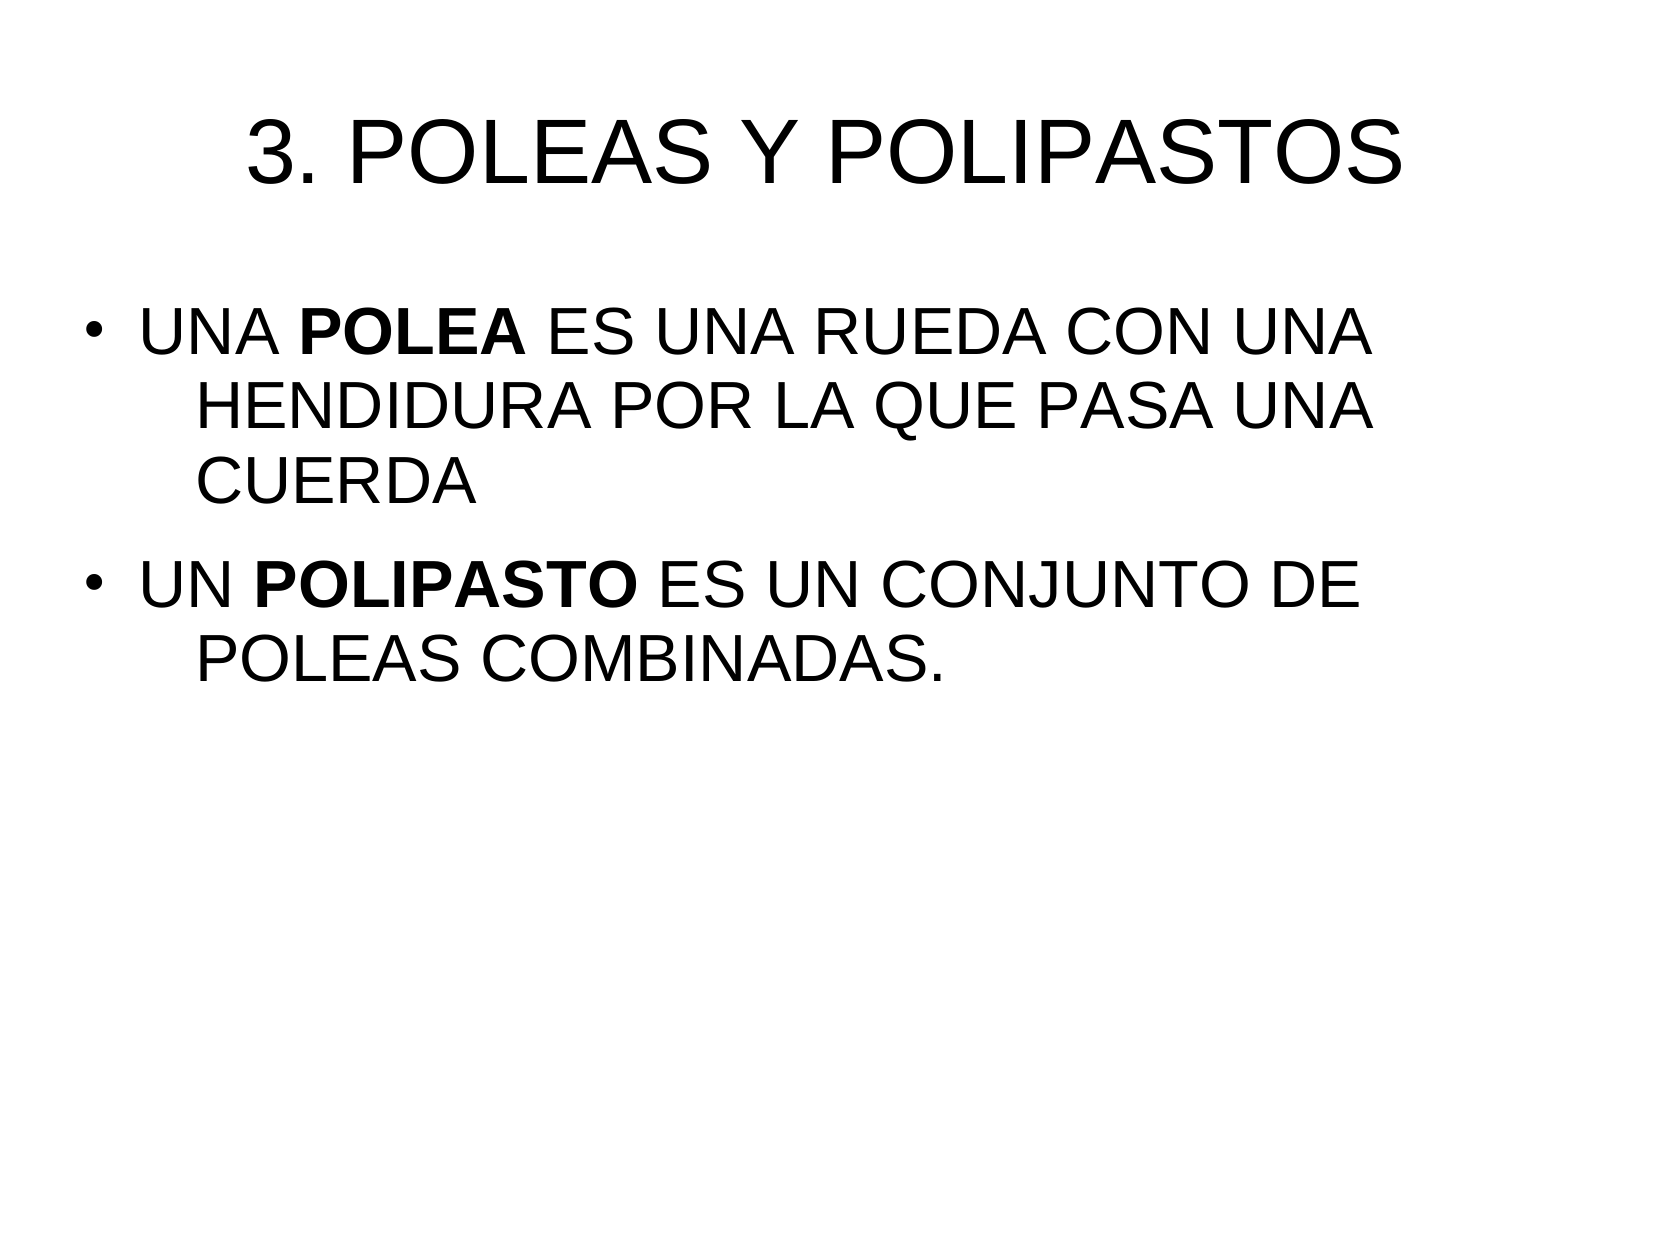

# 3. POLEAS Y POLIPASTOS
UNA POLEA ES UNA RUEDA CON UNA HENDIDURA POR LA QUE PASA UNA CUERDA
UN POLIPASTO ES UN CONJUNTO DE POLEAS COMBINADAS.